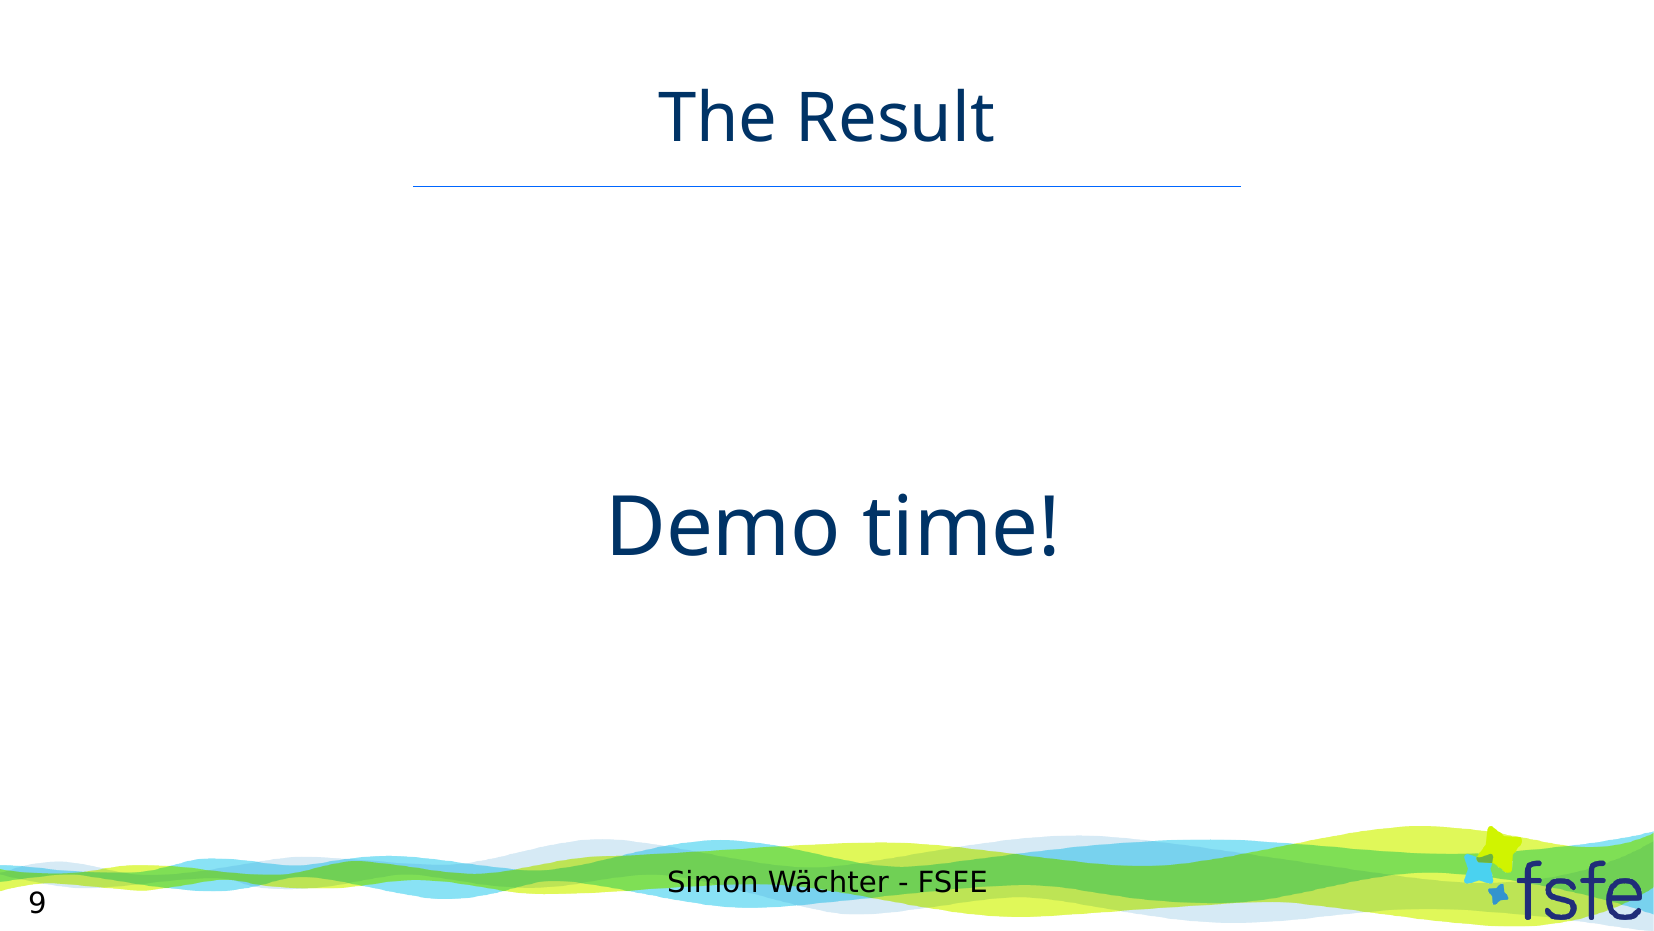

# The Result
Demo time!
Simon Wächter - FSFE
9